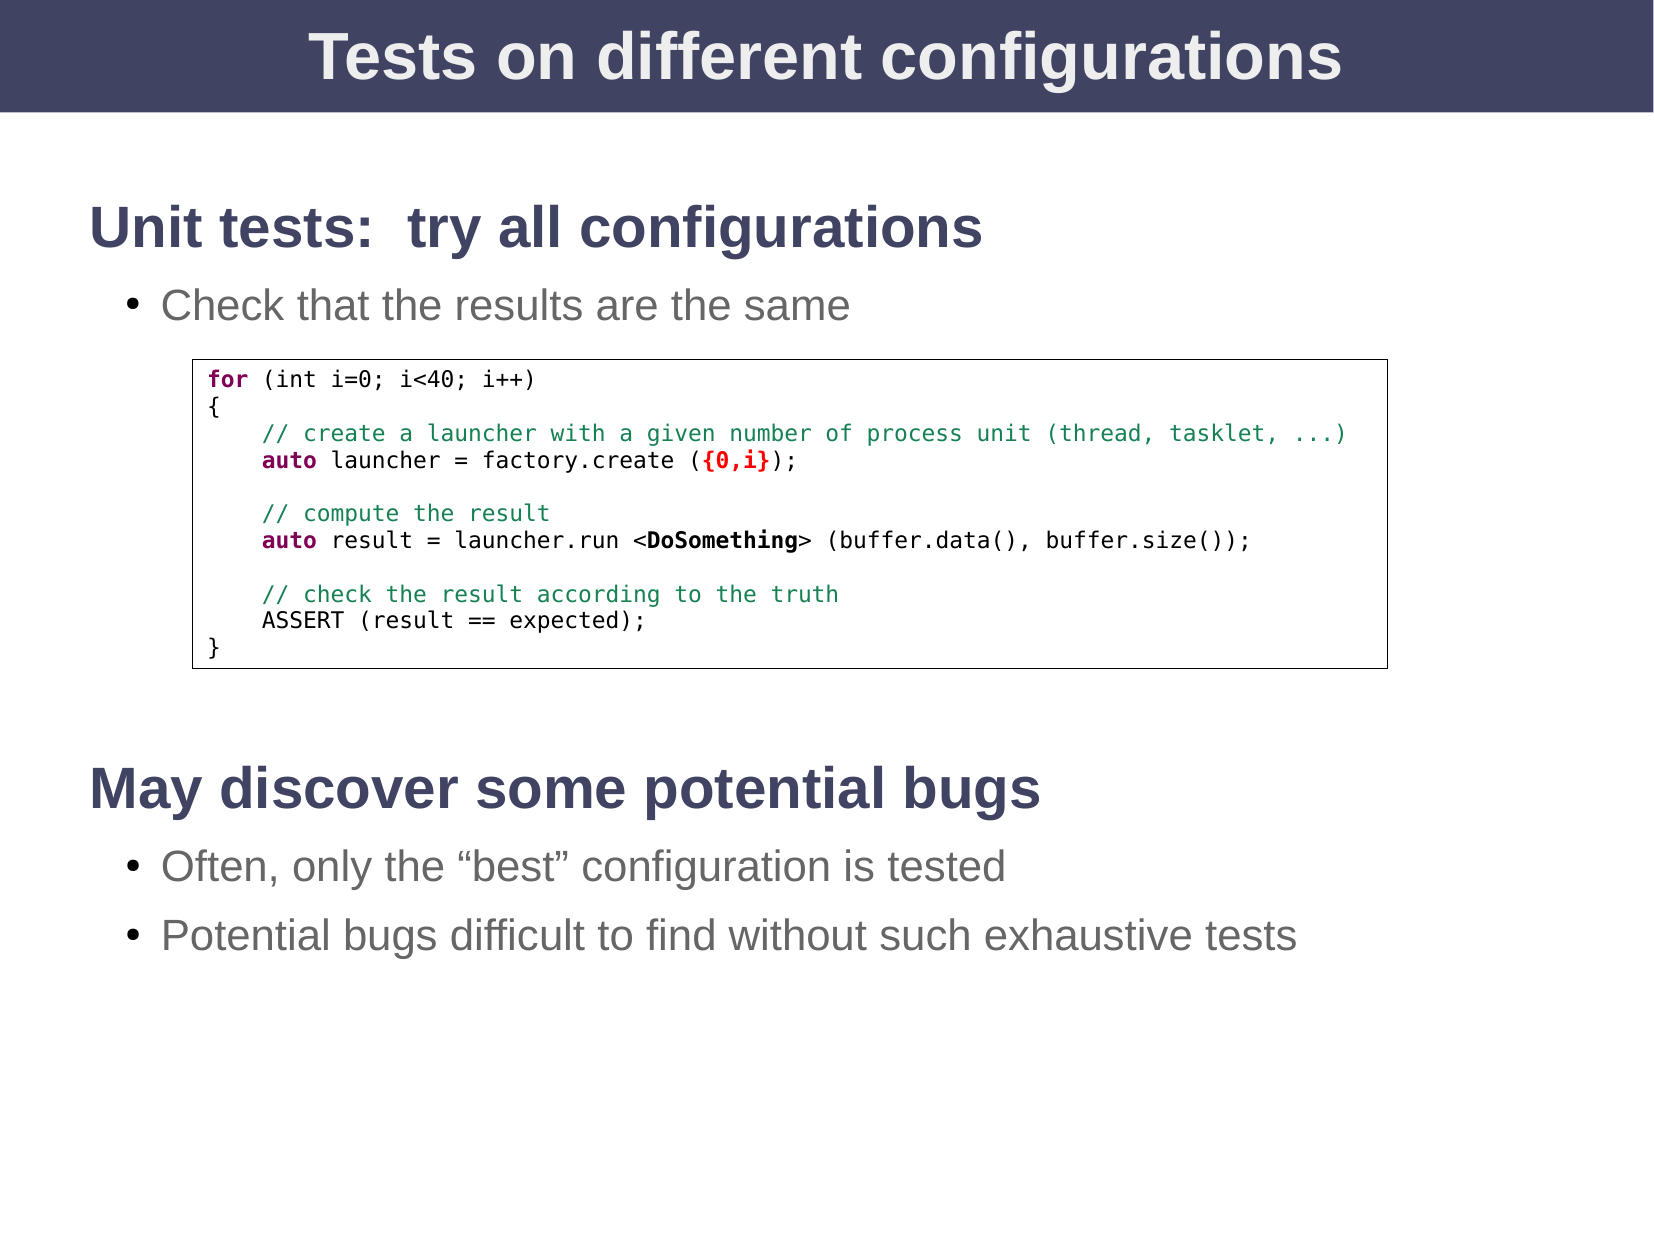

Tests on different configurations
Unit tests: try all configurations
Check that the results are the same
for (int i=0; i<40; i++)
{
 // create a launcher with a given number of process unit (thread, tasklet, ...)
 auto launcher = factory.create ({0,i});
 // compute the result
 auto result = launcher.run <DoSomething> (buffer.data(), buffer.size());
 // check the result according to the truth
 ASSERT (result == expected);
}
May discover some potential bugs
Often, only the “best” configuration is tested
Potential bugs difficult to find without such exhaustive tests